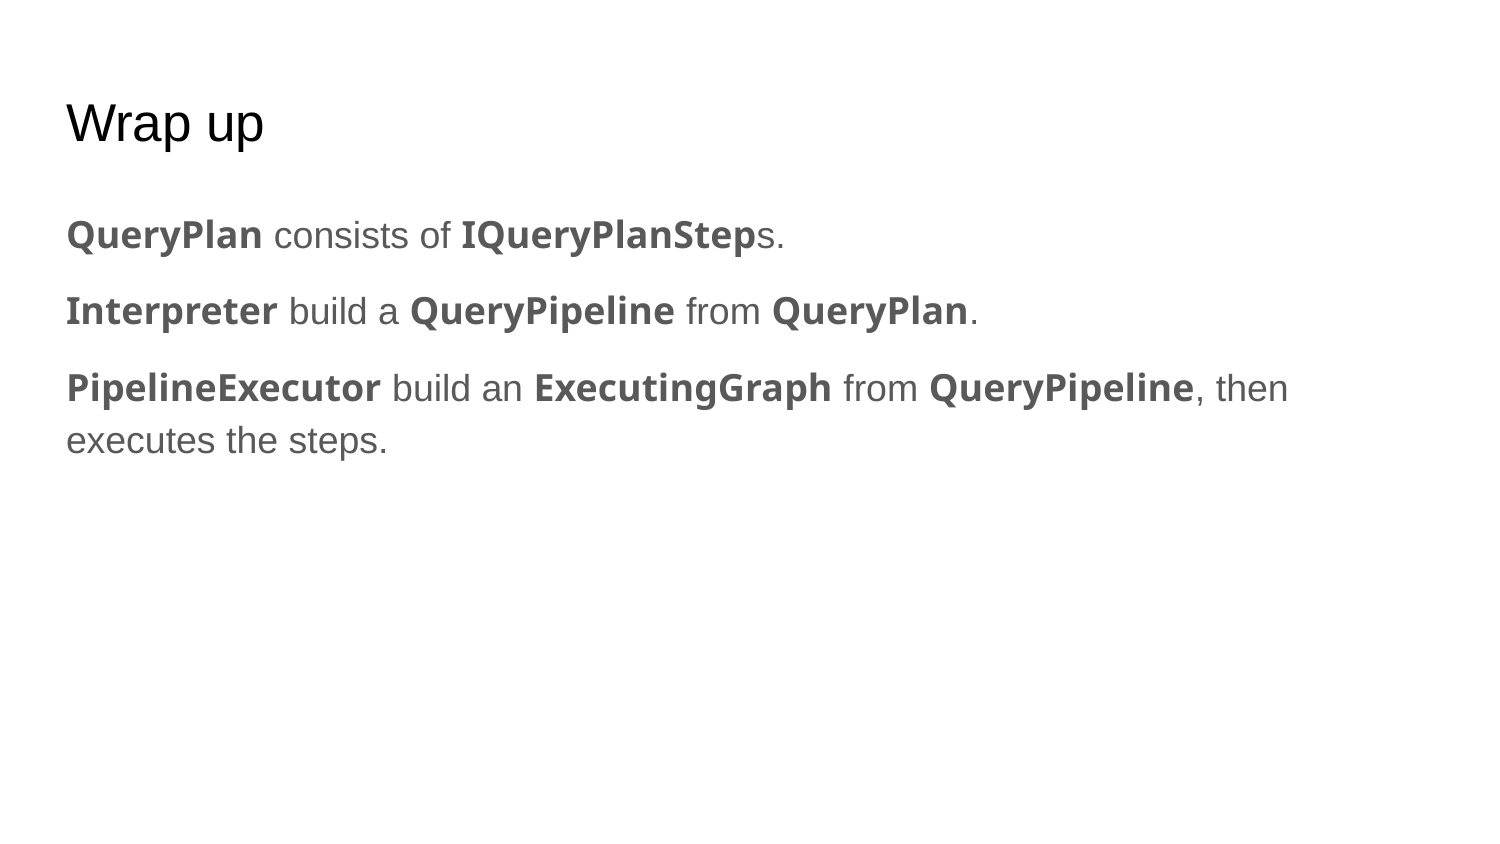

# Wrap up
QueryPlan consists of IQueryPlanSteps.
Interpreter build a QueryPipeline from QueryPlan.
PipelineExecutor build an ExecutingGraph from QueryPipeline, then executes the steps.